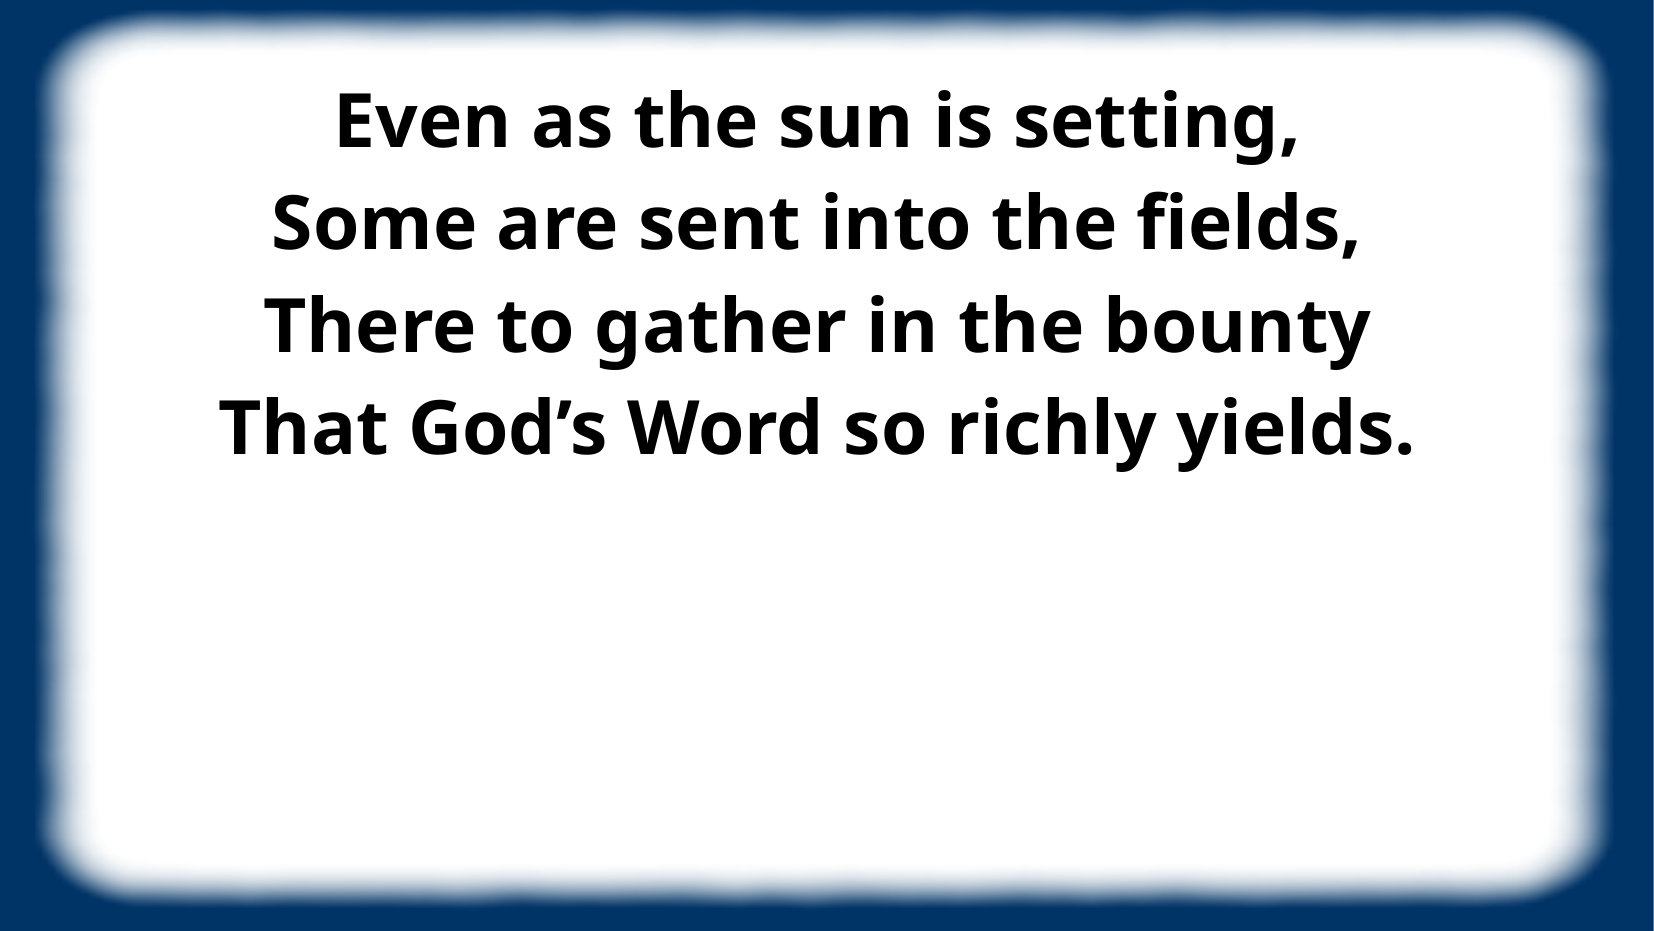

Even as the sun is setting,
Some are sent into the fields,
There to gather in the bounty
That God’s Word so richly yields.